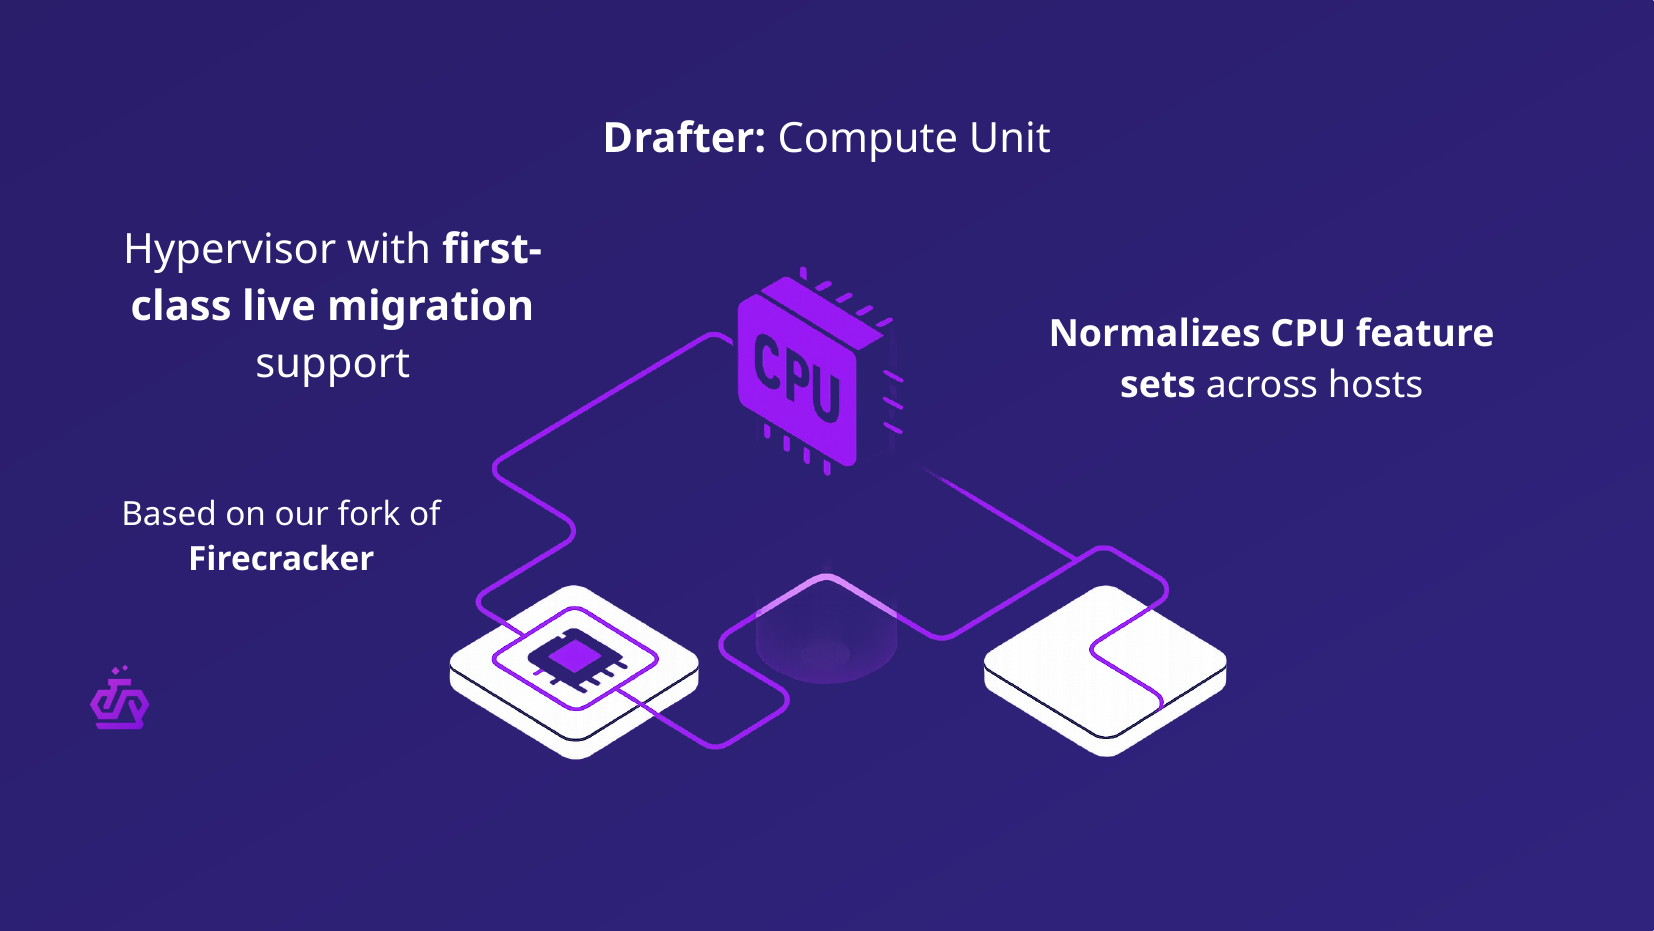

Drafter: Compute Unit
Hypervisor with first-class live migration support
Normalizes CPU feature sets across hosts
Based on our fork of Firecracker